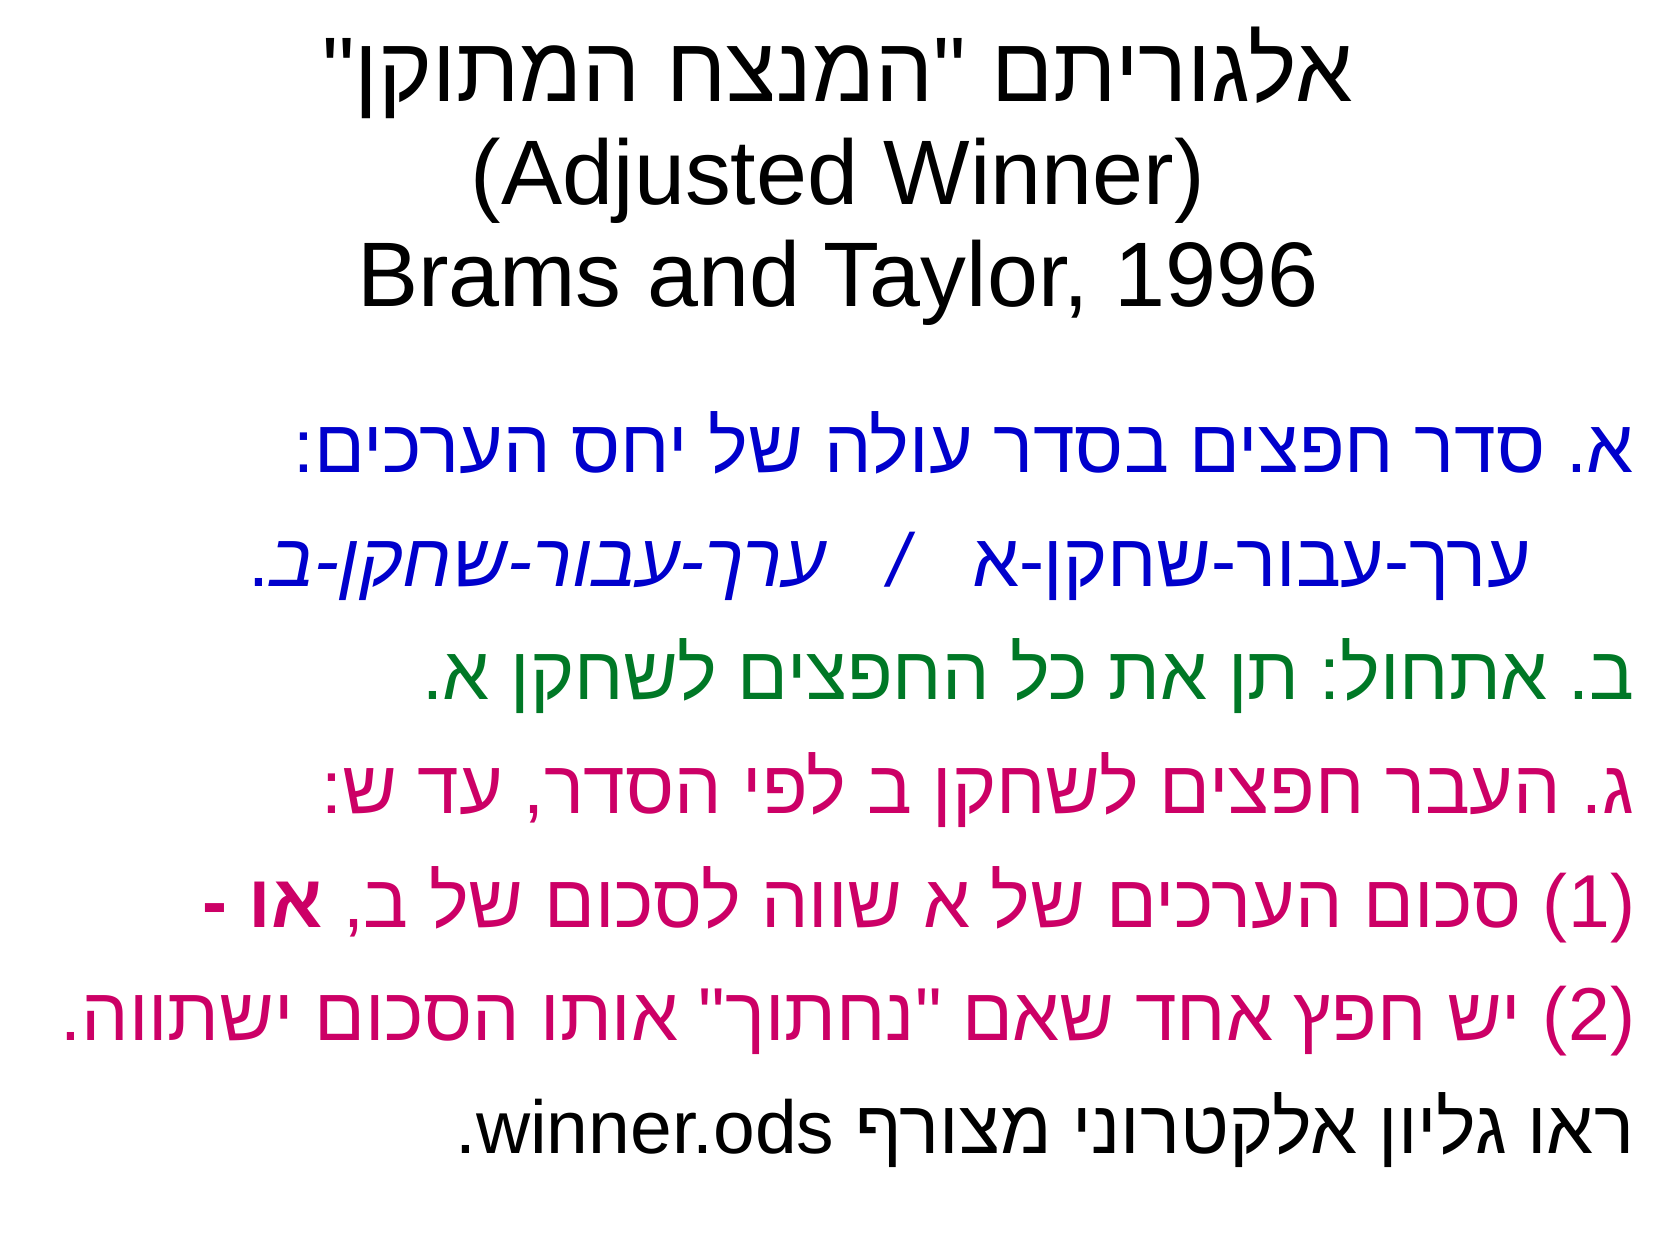

# אלגוריתם "המנצח המתוקן" (Adjusted Winner) Brams and Taylor, 1996
א. סדר חפצים בסדר עולה של יחס הערכים:
 ערך-עבור-שחקן-א / ערך-עבור-שחקן-ב.
ב. אתחול: תן את כל החפצים לשחקן א.
ג. העבר חפצים לשחקן ב לפי הסדר, עד ש:
(1) סכום הערכים של א שווה לסכום של ב, או -
(2) יש חפץ אחד שאם "נחתוך" אותו הסכום ישתווה.
ראו גליון אלקטרוני מצורף winner.ods.